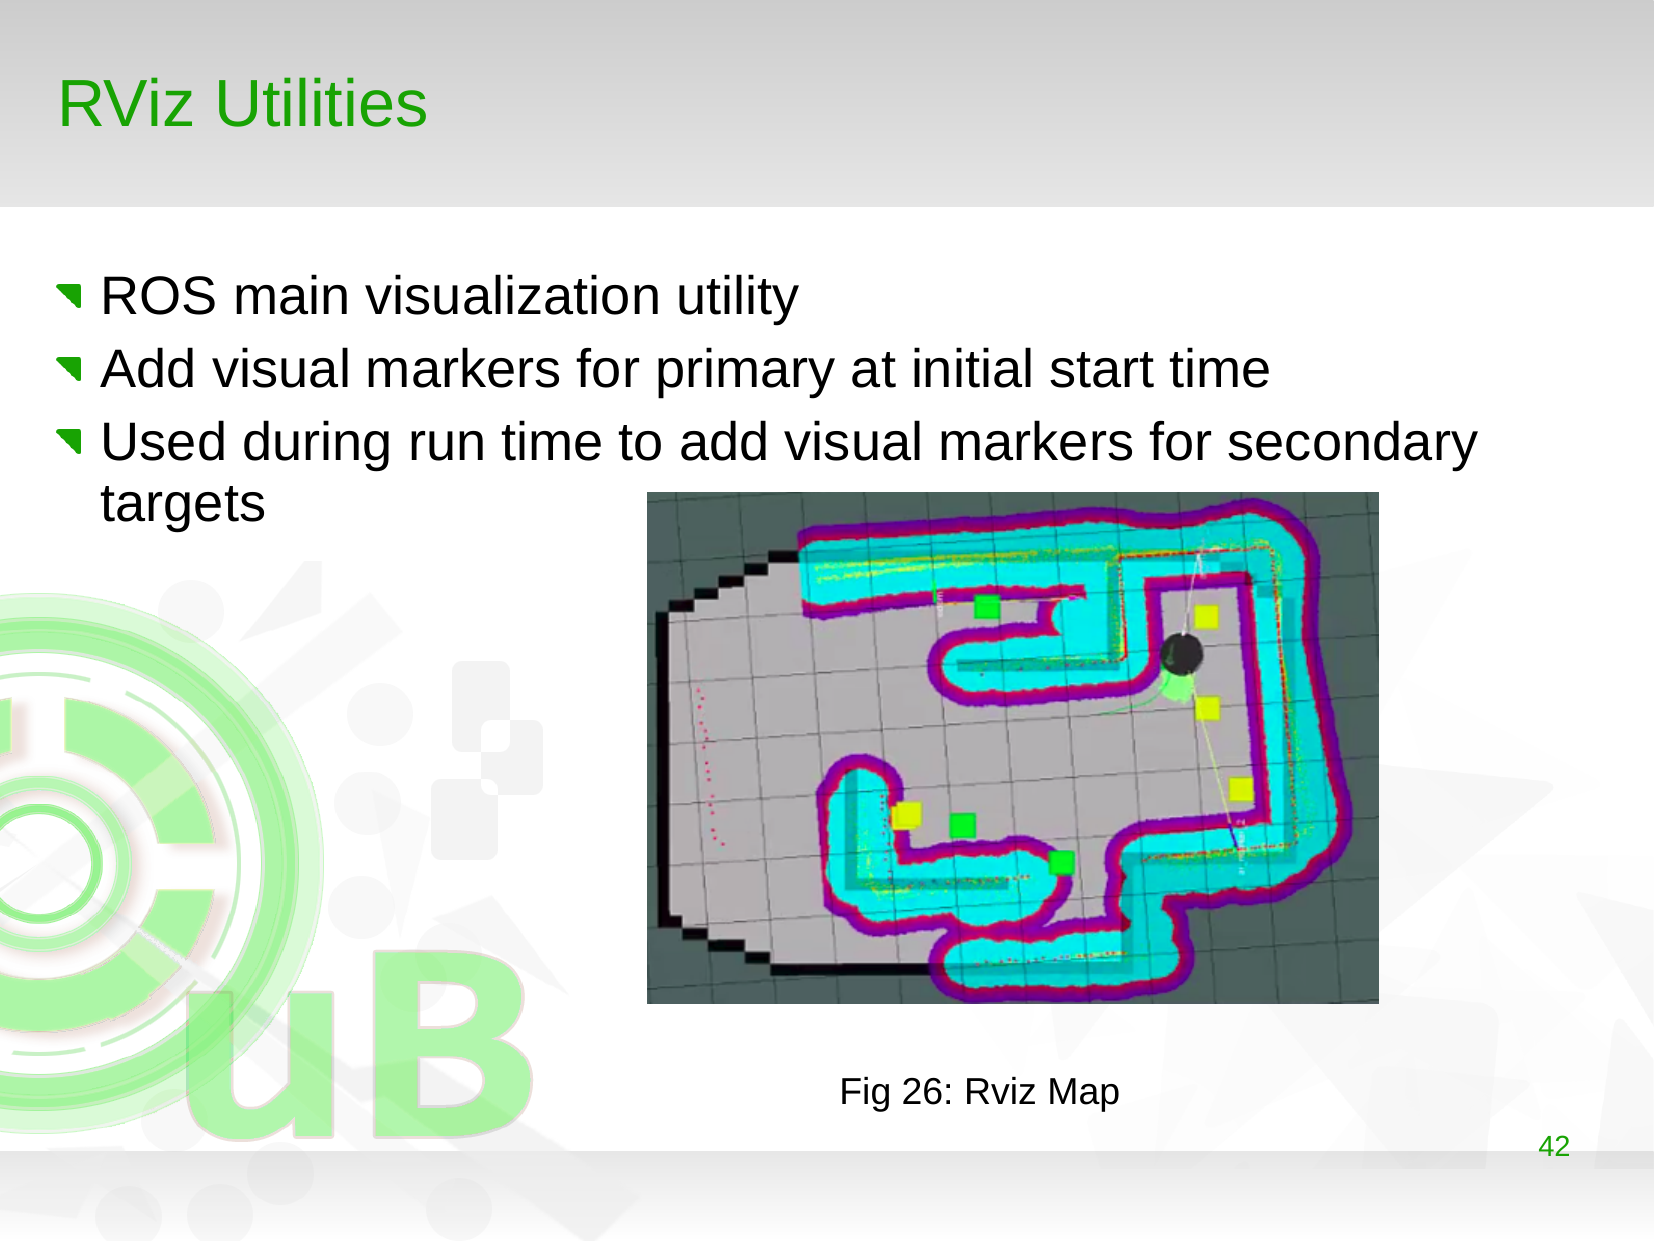

# RViz Utilities
ROS main visualization utility
Add visual markers for primary at initial start time
Used during run time to add visual markers for secondary targets
Fig 26: Rviz Map
42